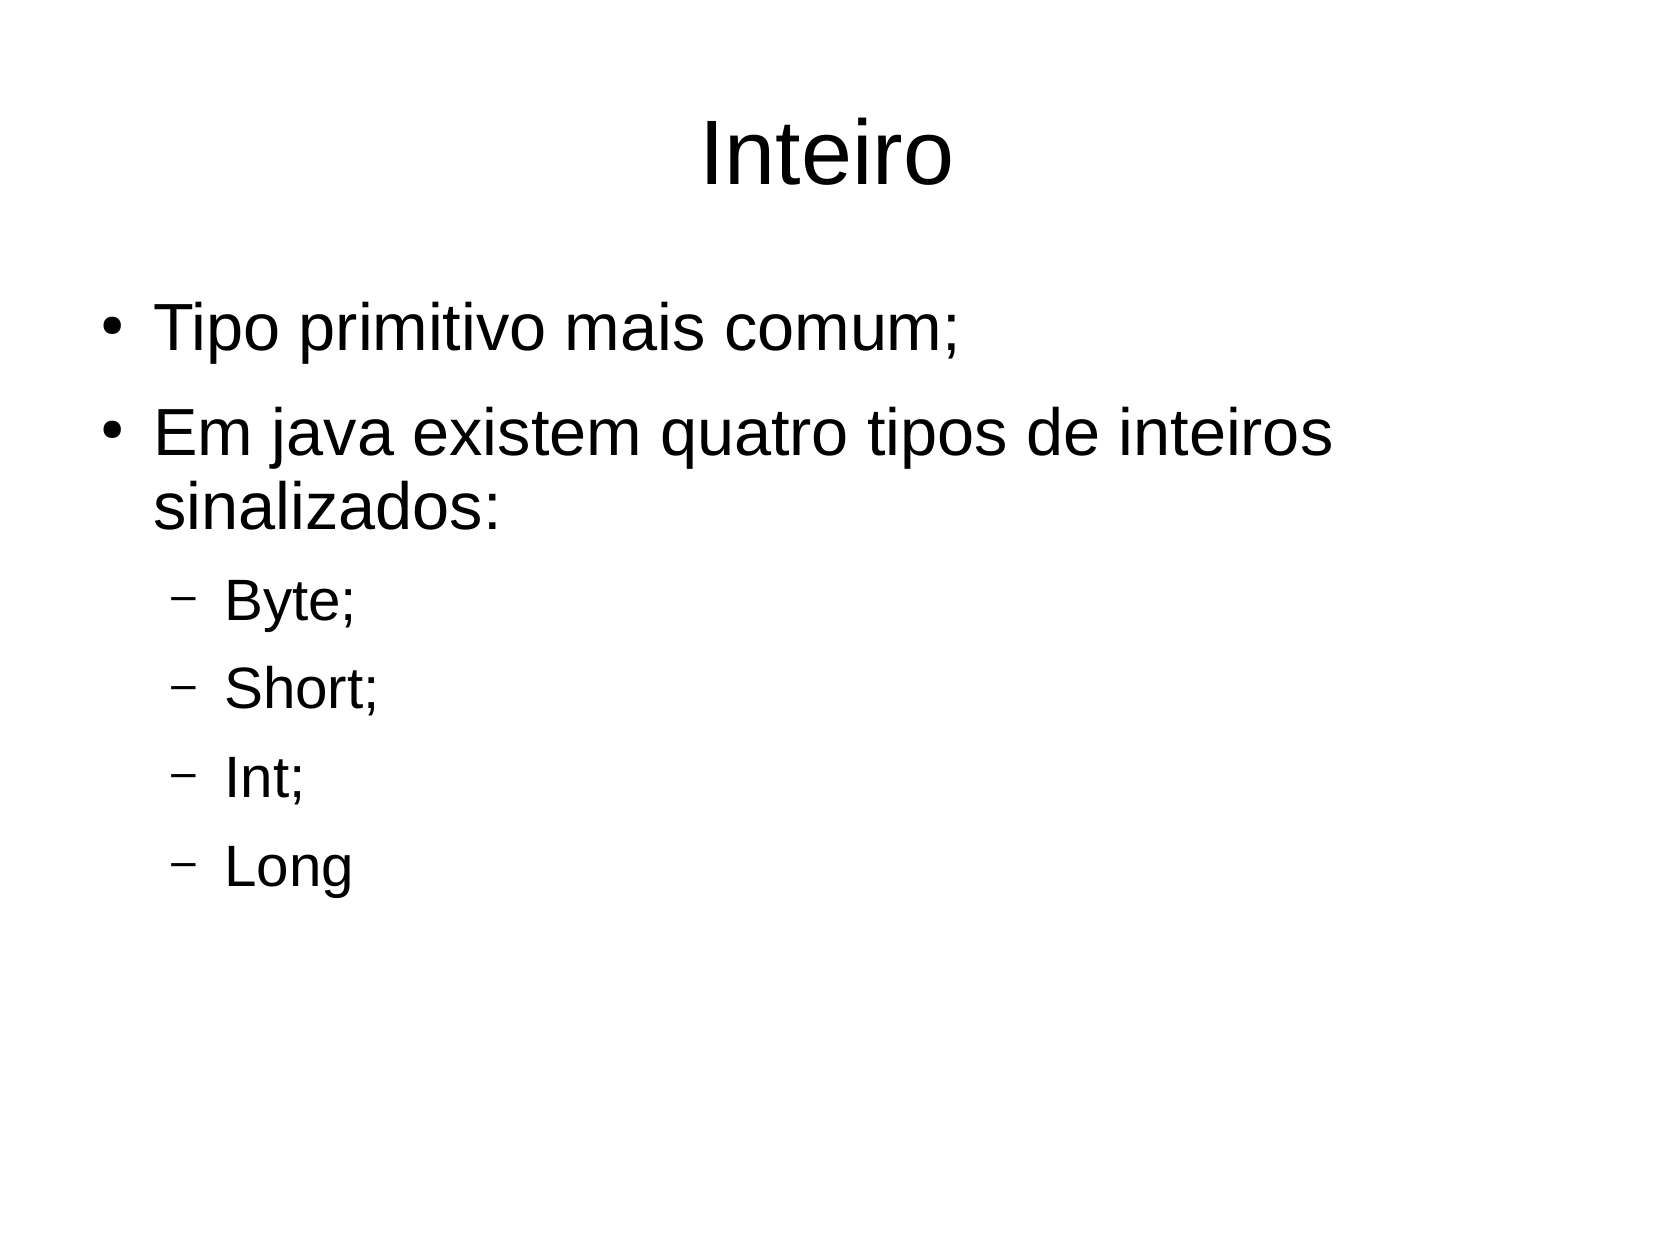

# Inteiro
Tipo primitivo mais comum;
Em java existem quatro tipos de inteiros sinalizados:
Byte;
Short;
Int;
Long